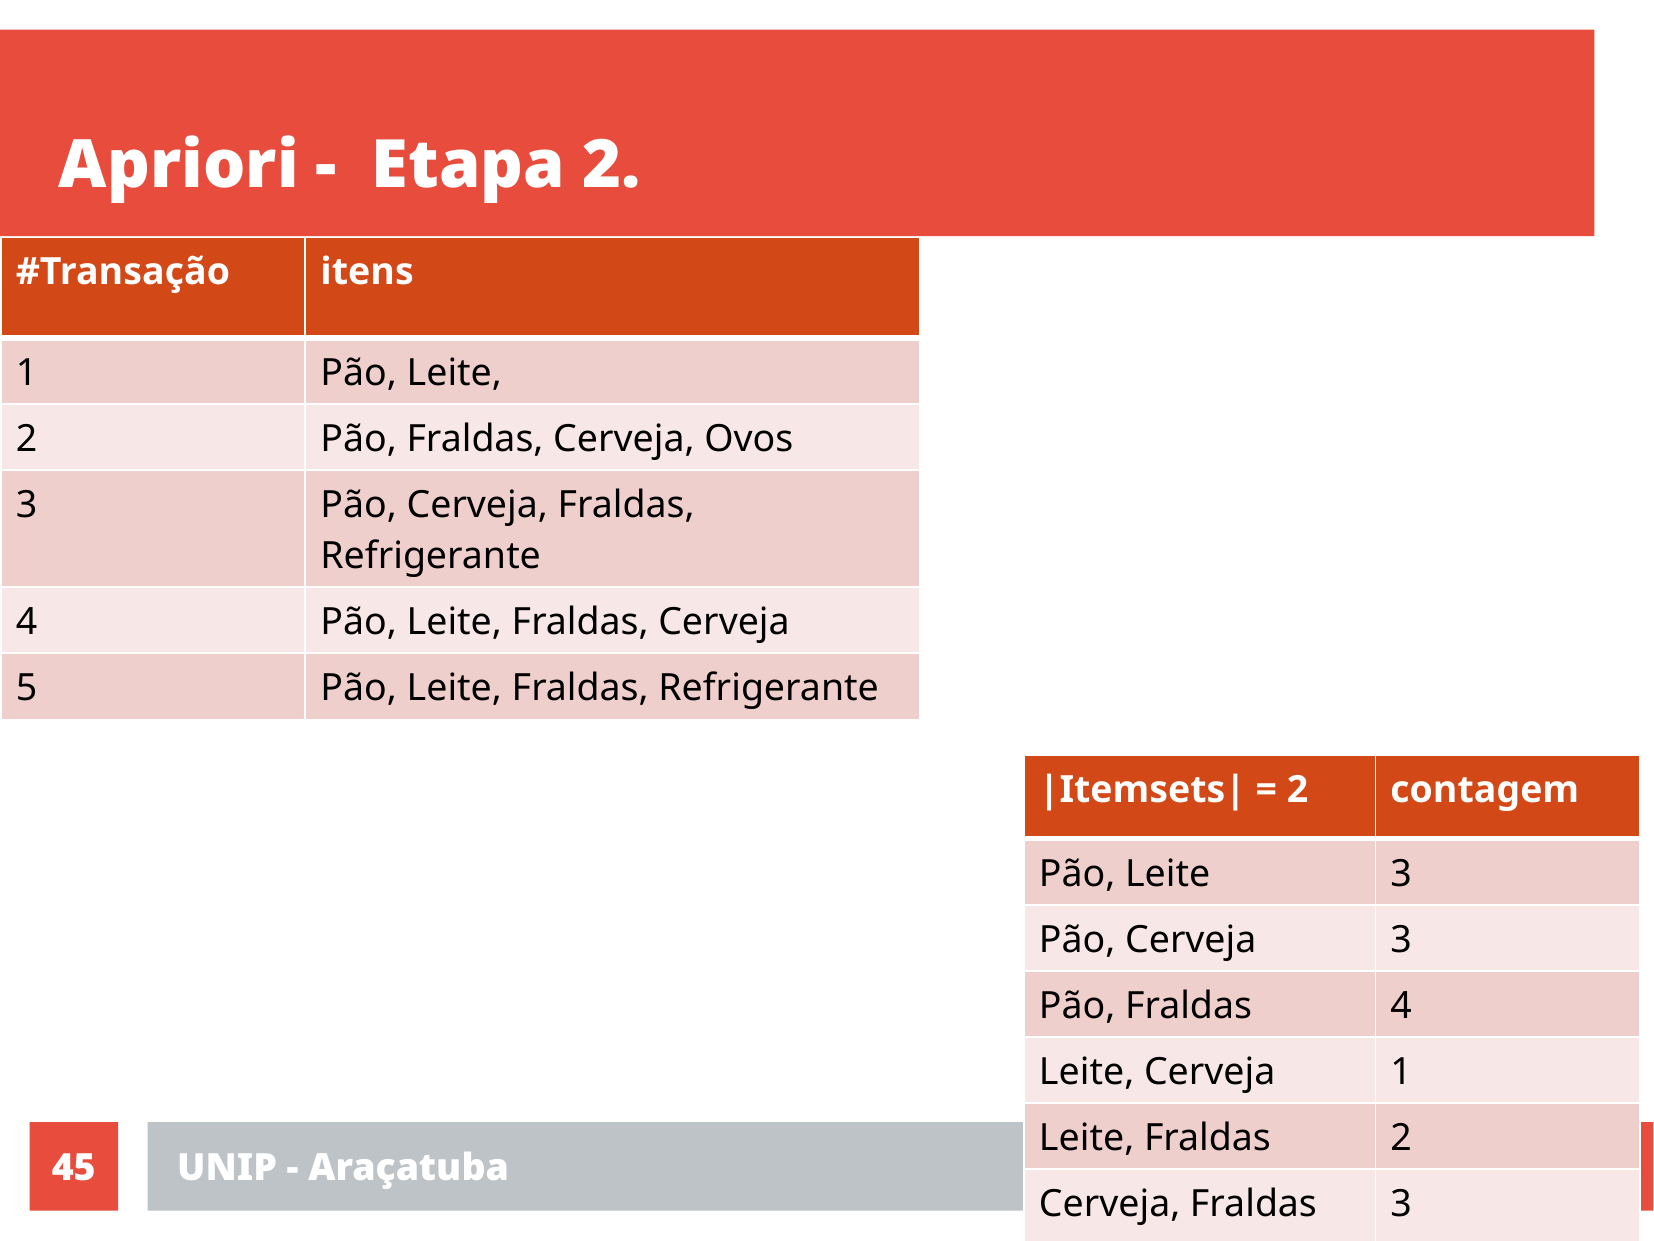

# Apriori - Etapa 2.
| #Transação | itens |
| --- | --- |
| 1 | Pão, Leite, |
| 2 | Pão, Fraldas, Cerveja, Ovos |
| 3 | Pão, Cerveja, Fraldas, Refrigerante |
| 4 | Pão, Leite, Fraldas, Cerveja |
| 5 | Pão, Leite, Fraldas, Refrigerante |
| |Itemsets| = 2 | contagem |
| --- | --- |
| Pão, Leite | 3 |
| Pão, Cerveja | 3 |
| Pão, Fraldas | 4 |
| Leite, Cerveja | 1 |
| Leite, Fraldas | 2 |
| Cerveja, Fraldas | 3 |
45
UNIP - Araçatuba